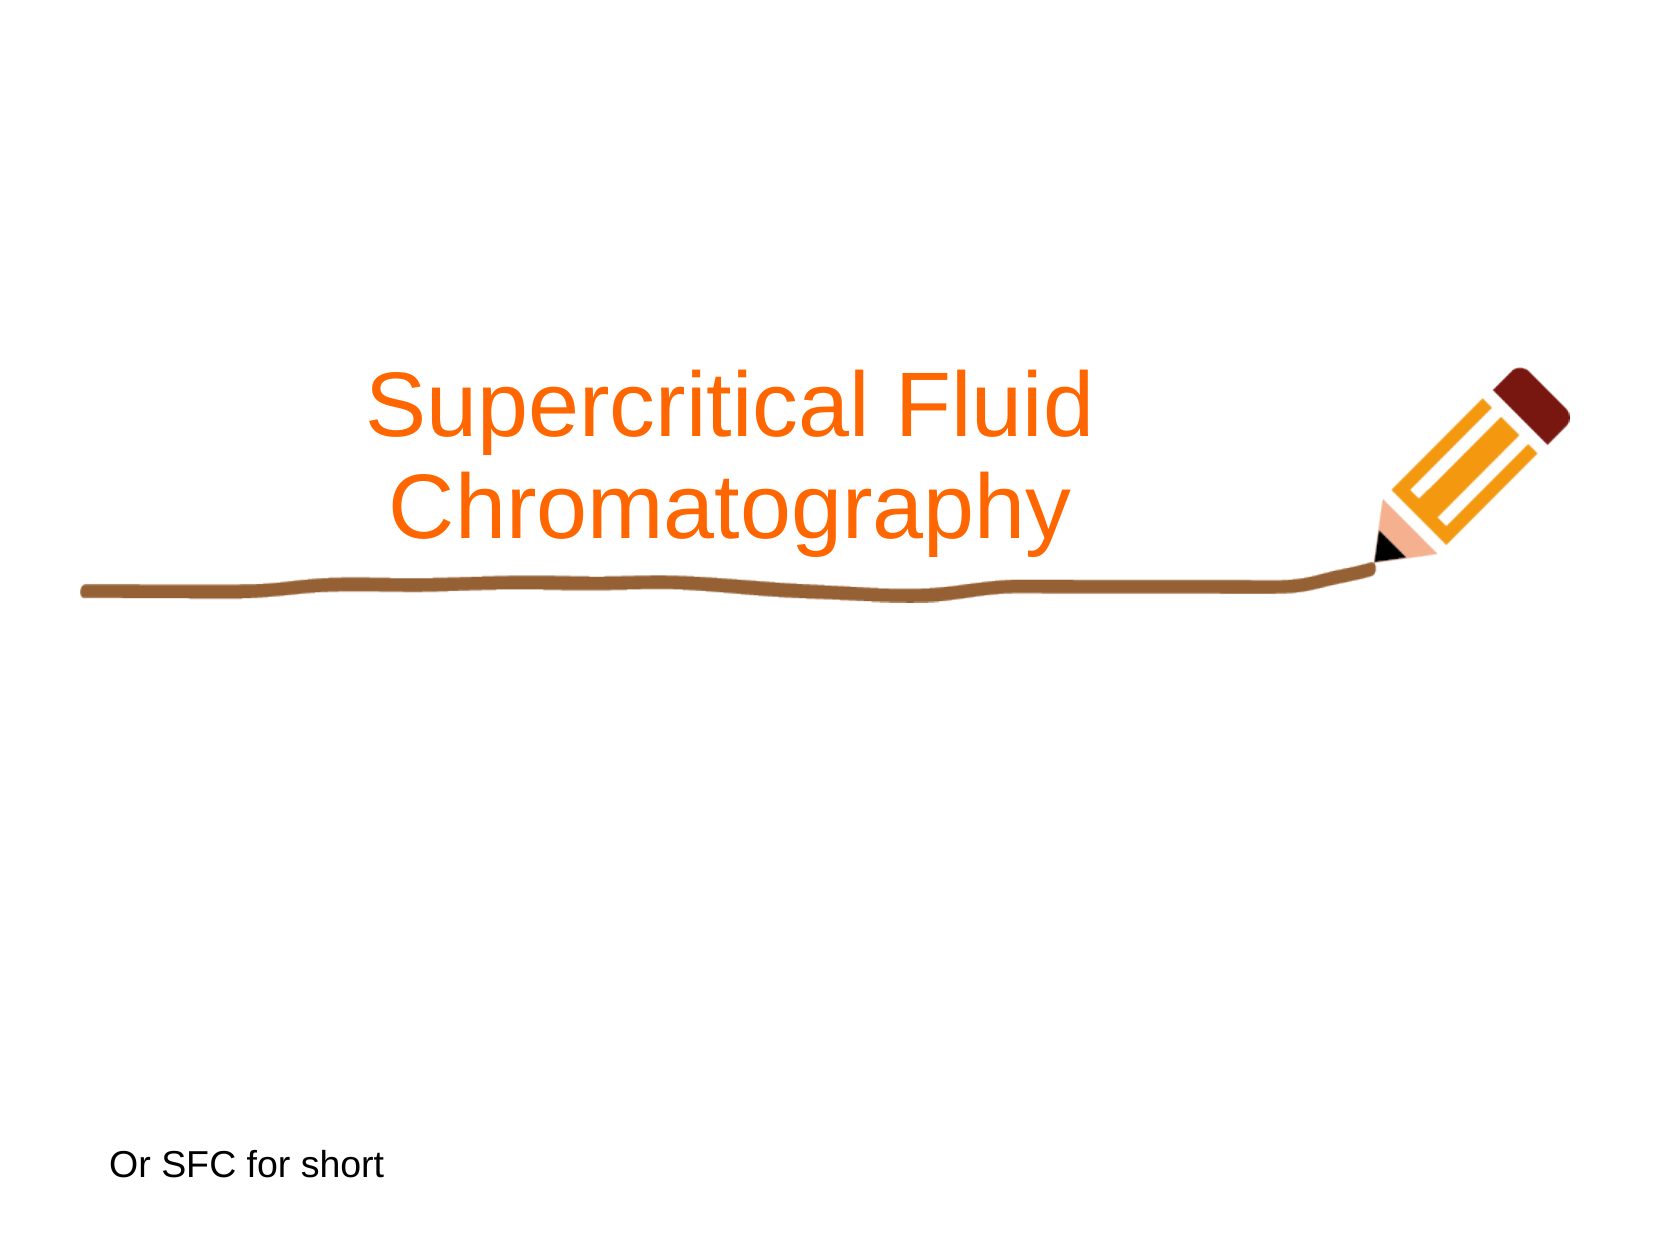

# Supercritical Fluid Chromatography
Or SFC for short